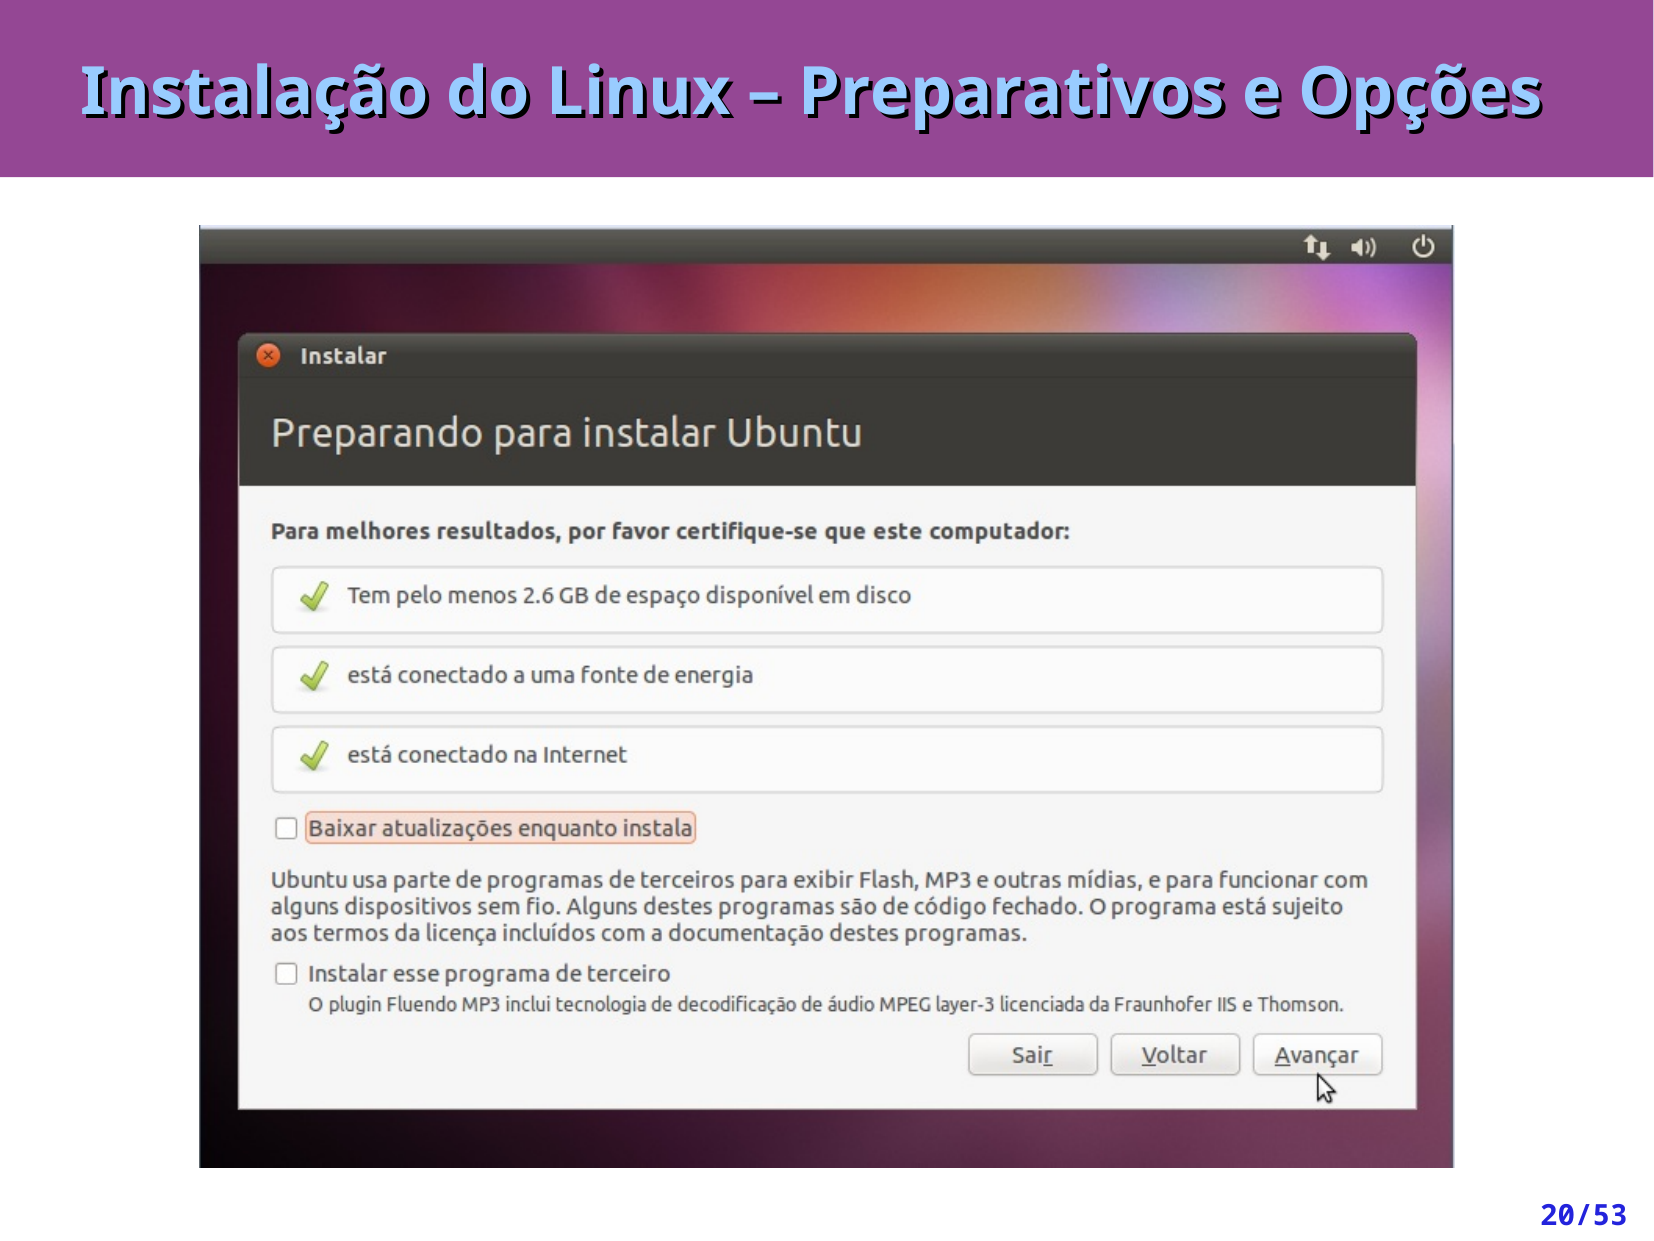

# Instalação do Linux – Preparativos e Opções
20